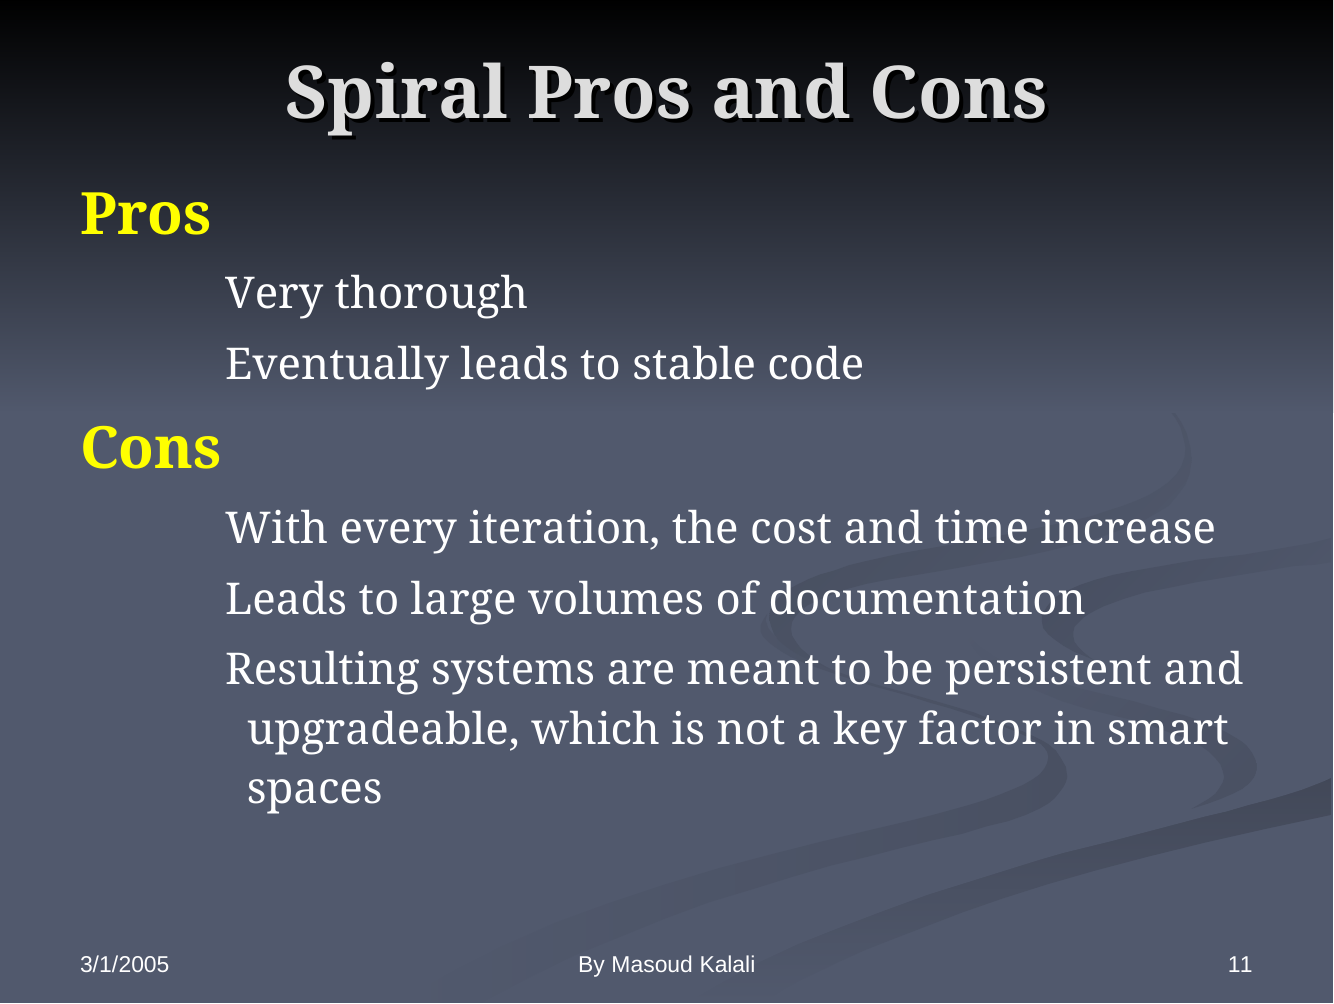

# Spiral Pros and Cons
Pros
 Very thorough
 Eventually leads to stable code
Cons
 With every iteration, the cost and time increase
 Leads to large volumes of documentation
 Resulting systems are meant to be persistent and upgradeable, which is not a key factor in smart spaces
By Masoud Kalali
11
3/1/2005